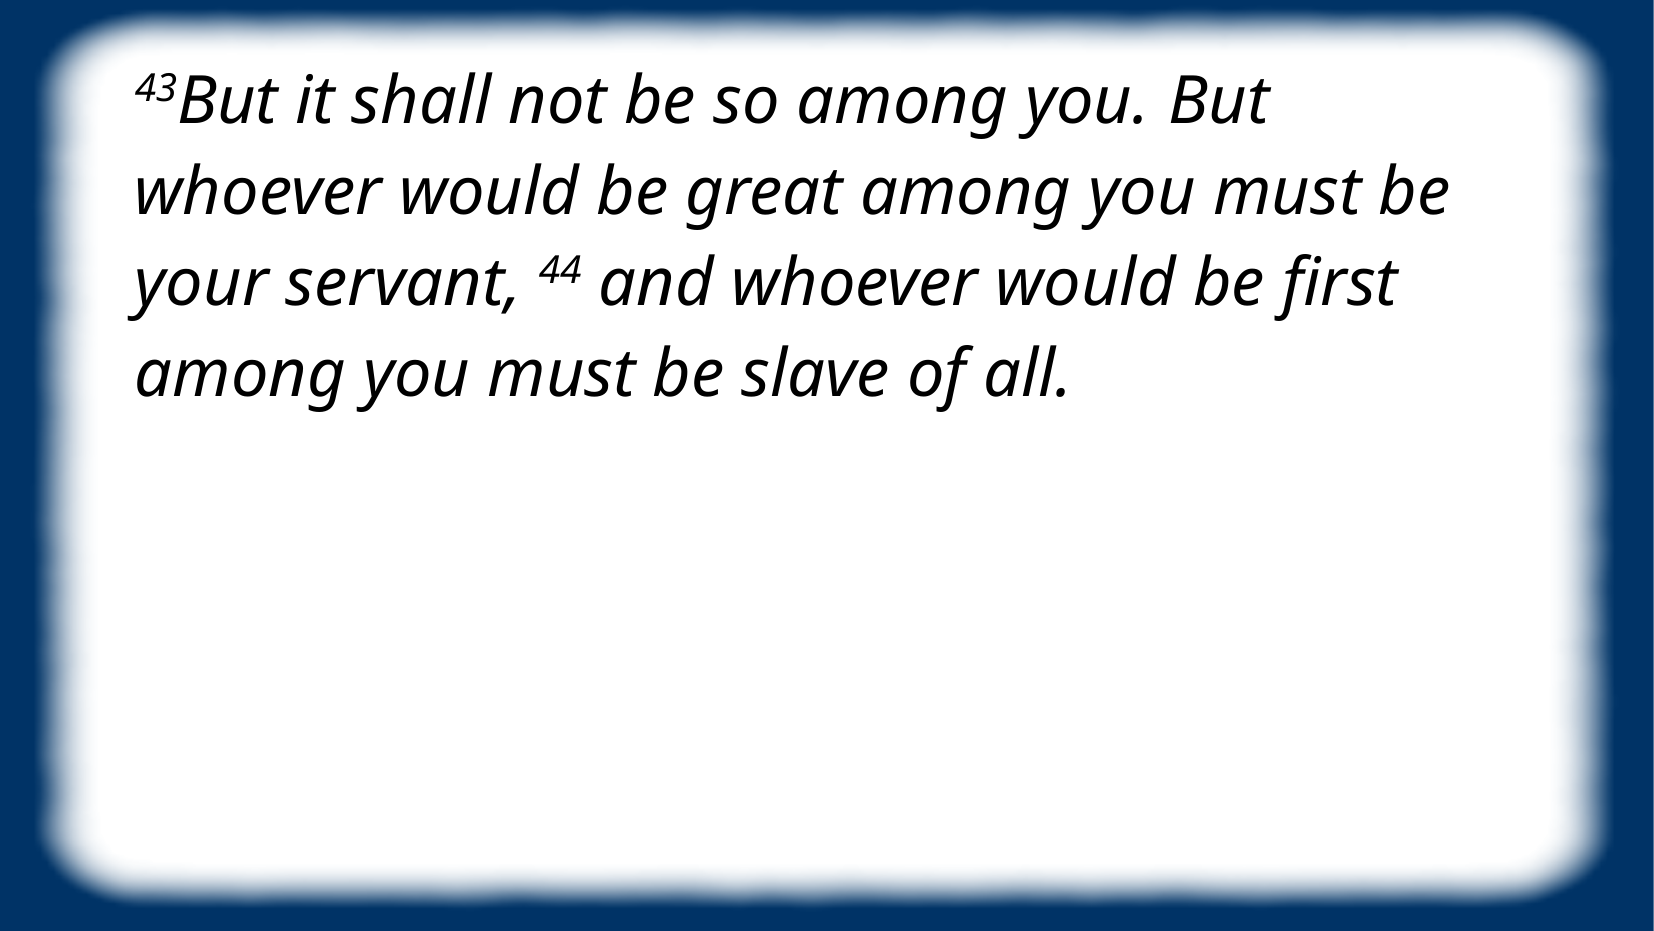

43But it shall not be so among you. But whoever would be great among you must be your servant, 44 and whoever would be first among you must be slave of all.